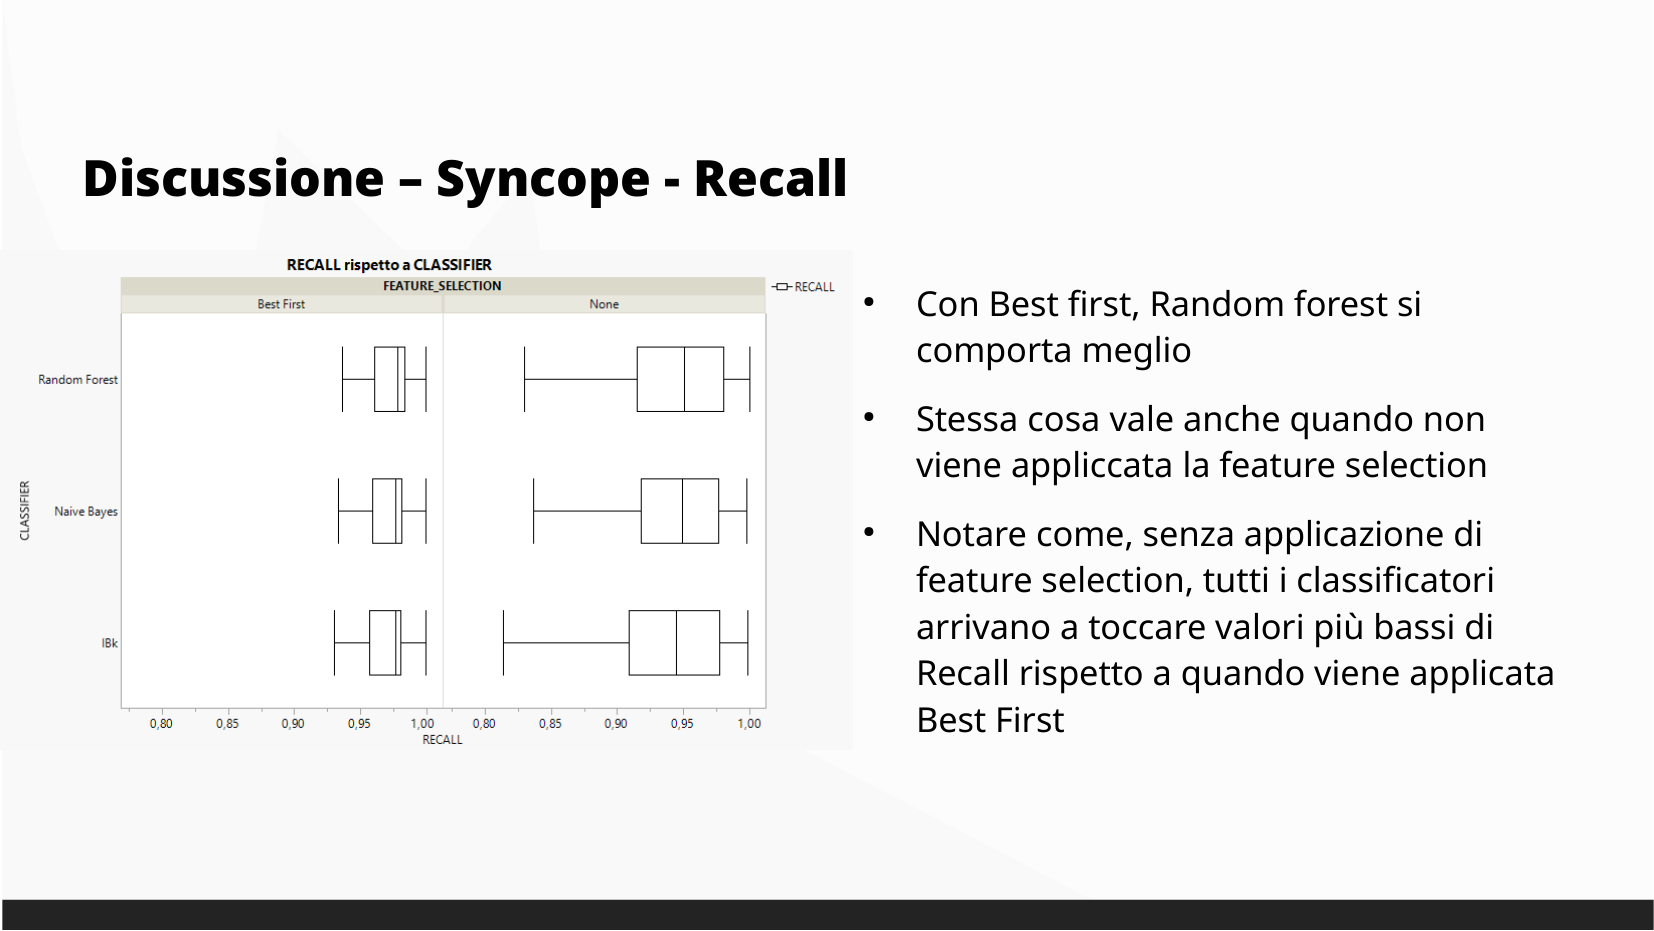

# Discussione – Syncope - Recall
Con Best first, Random forest si comporta meglio
Stessa cosa vale anche quando non viene appliccata la feature selection
Notare come, senza applicazione di feature selection, tutti i classificatori arrivano a toccare valori più bassi di Recall rispetto a quando viene applicata Best First